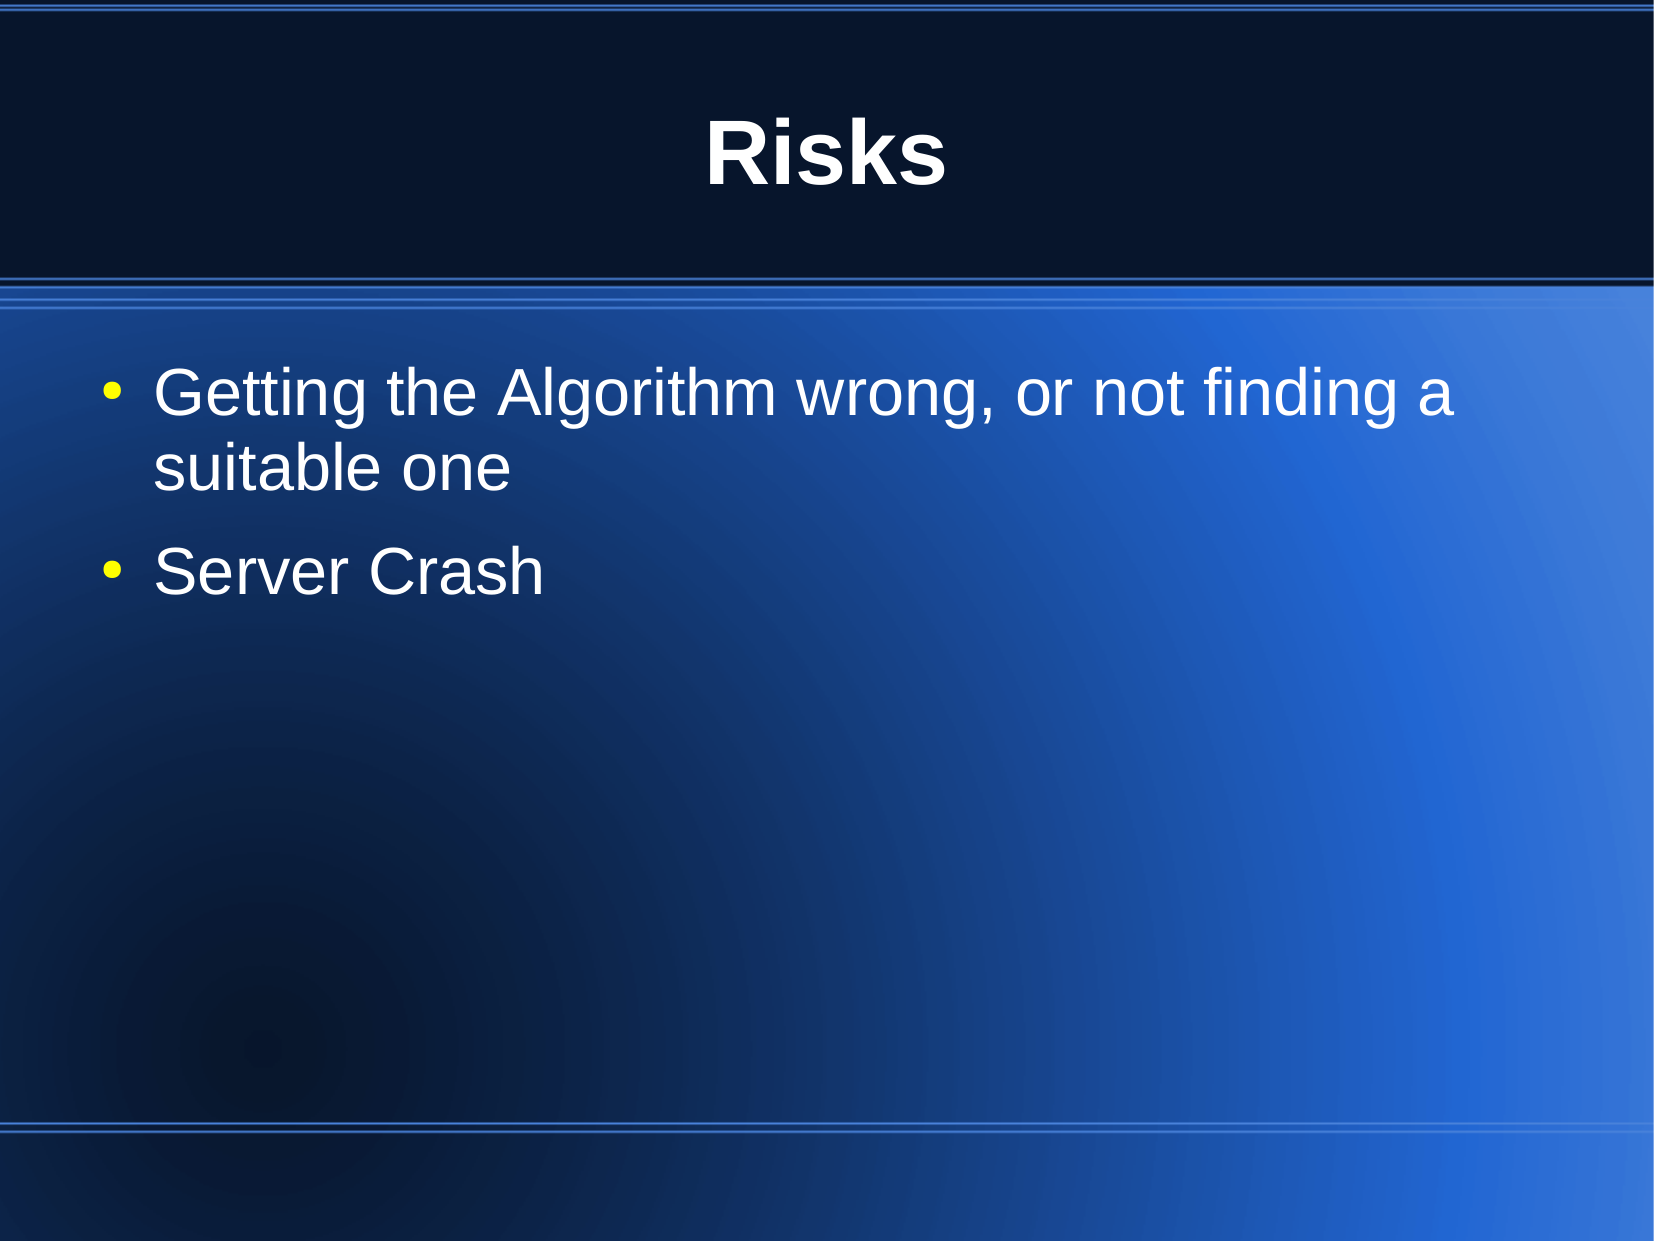

# Risks
Getting the Algorithm wrong, or not finding a suitable one
Server Crash